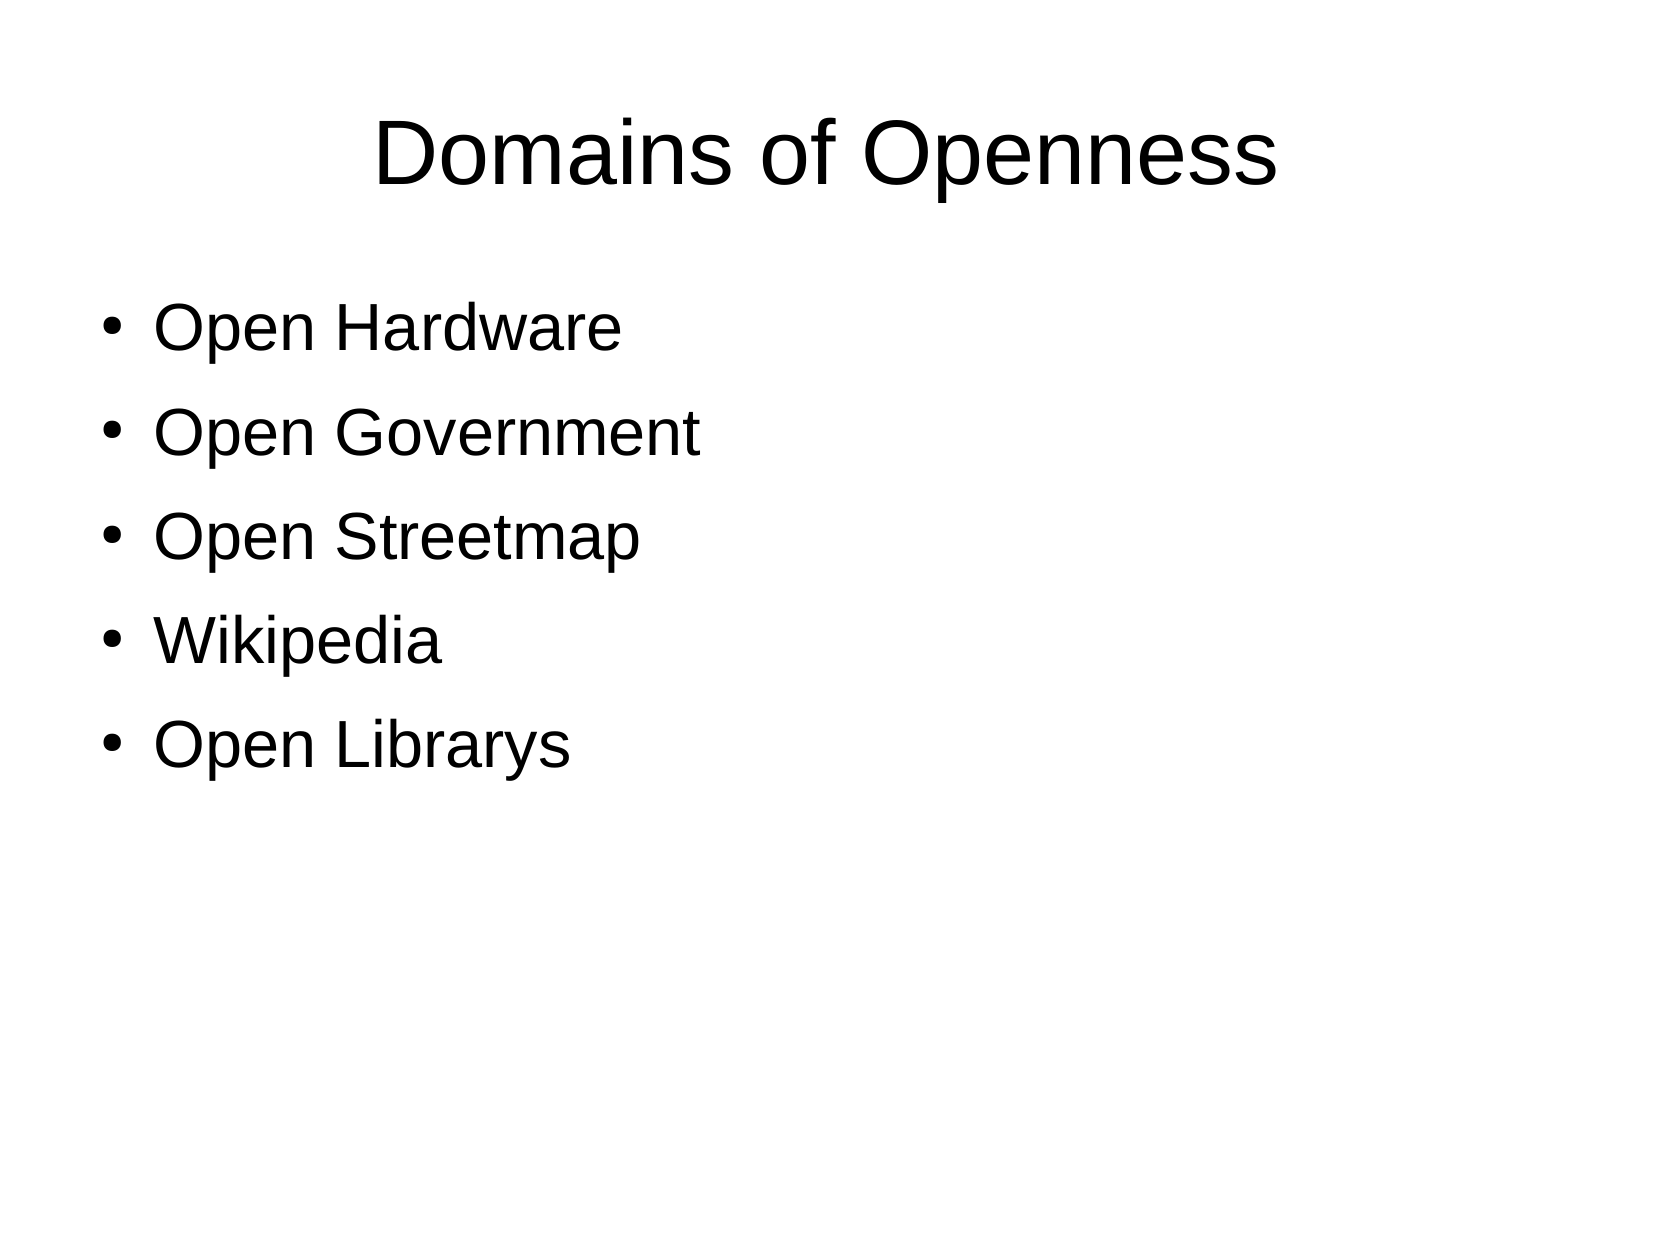

# Domains of Openness
Open Hardware
Open Government
Open Streetmap
Wikipedia
Open Librarys